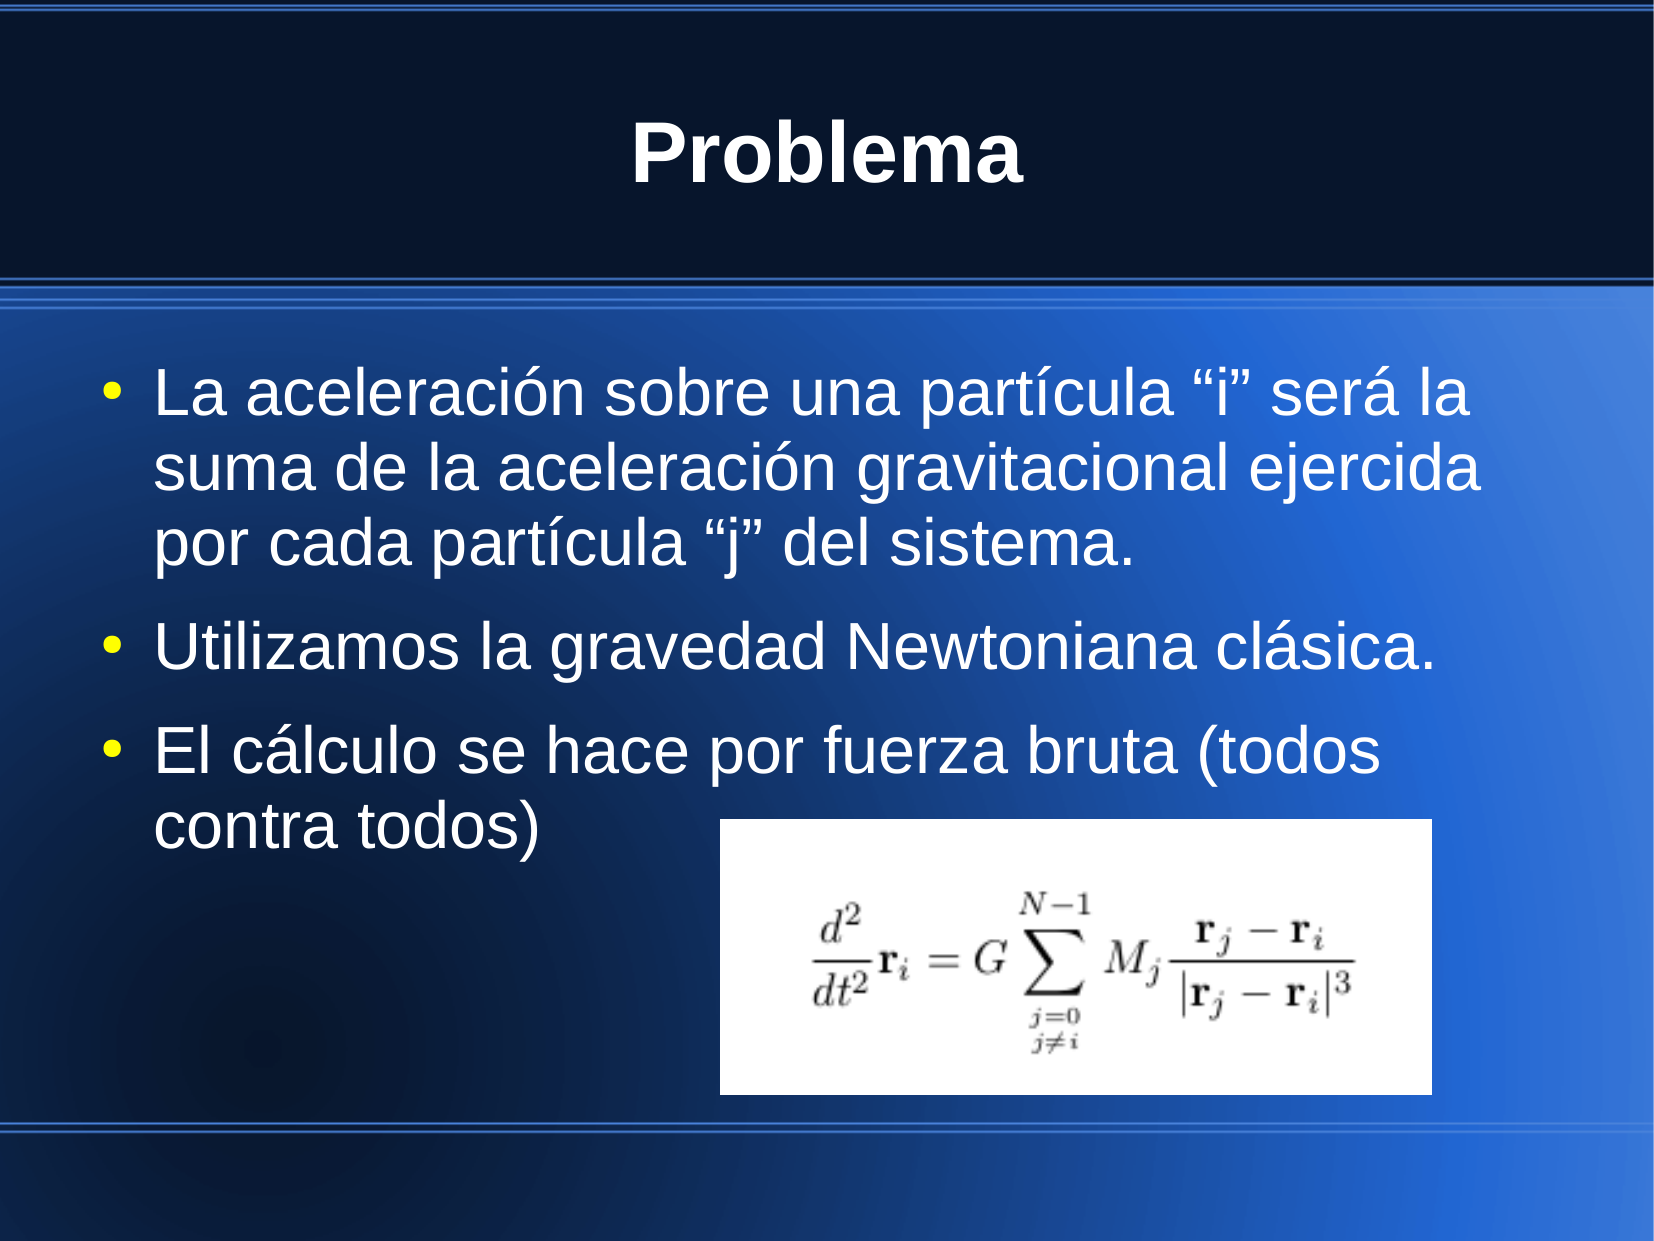

# Problema
La aceleración sobre una partícula “i” será la suma de la aceleración gravitacional ejercida por cada partícula “j” del sistema.
Utilizamos la gravedad Newtoniana clásica.
El cálculo se hace por fuerza bruta (todos contra todos)